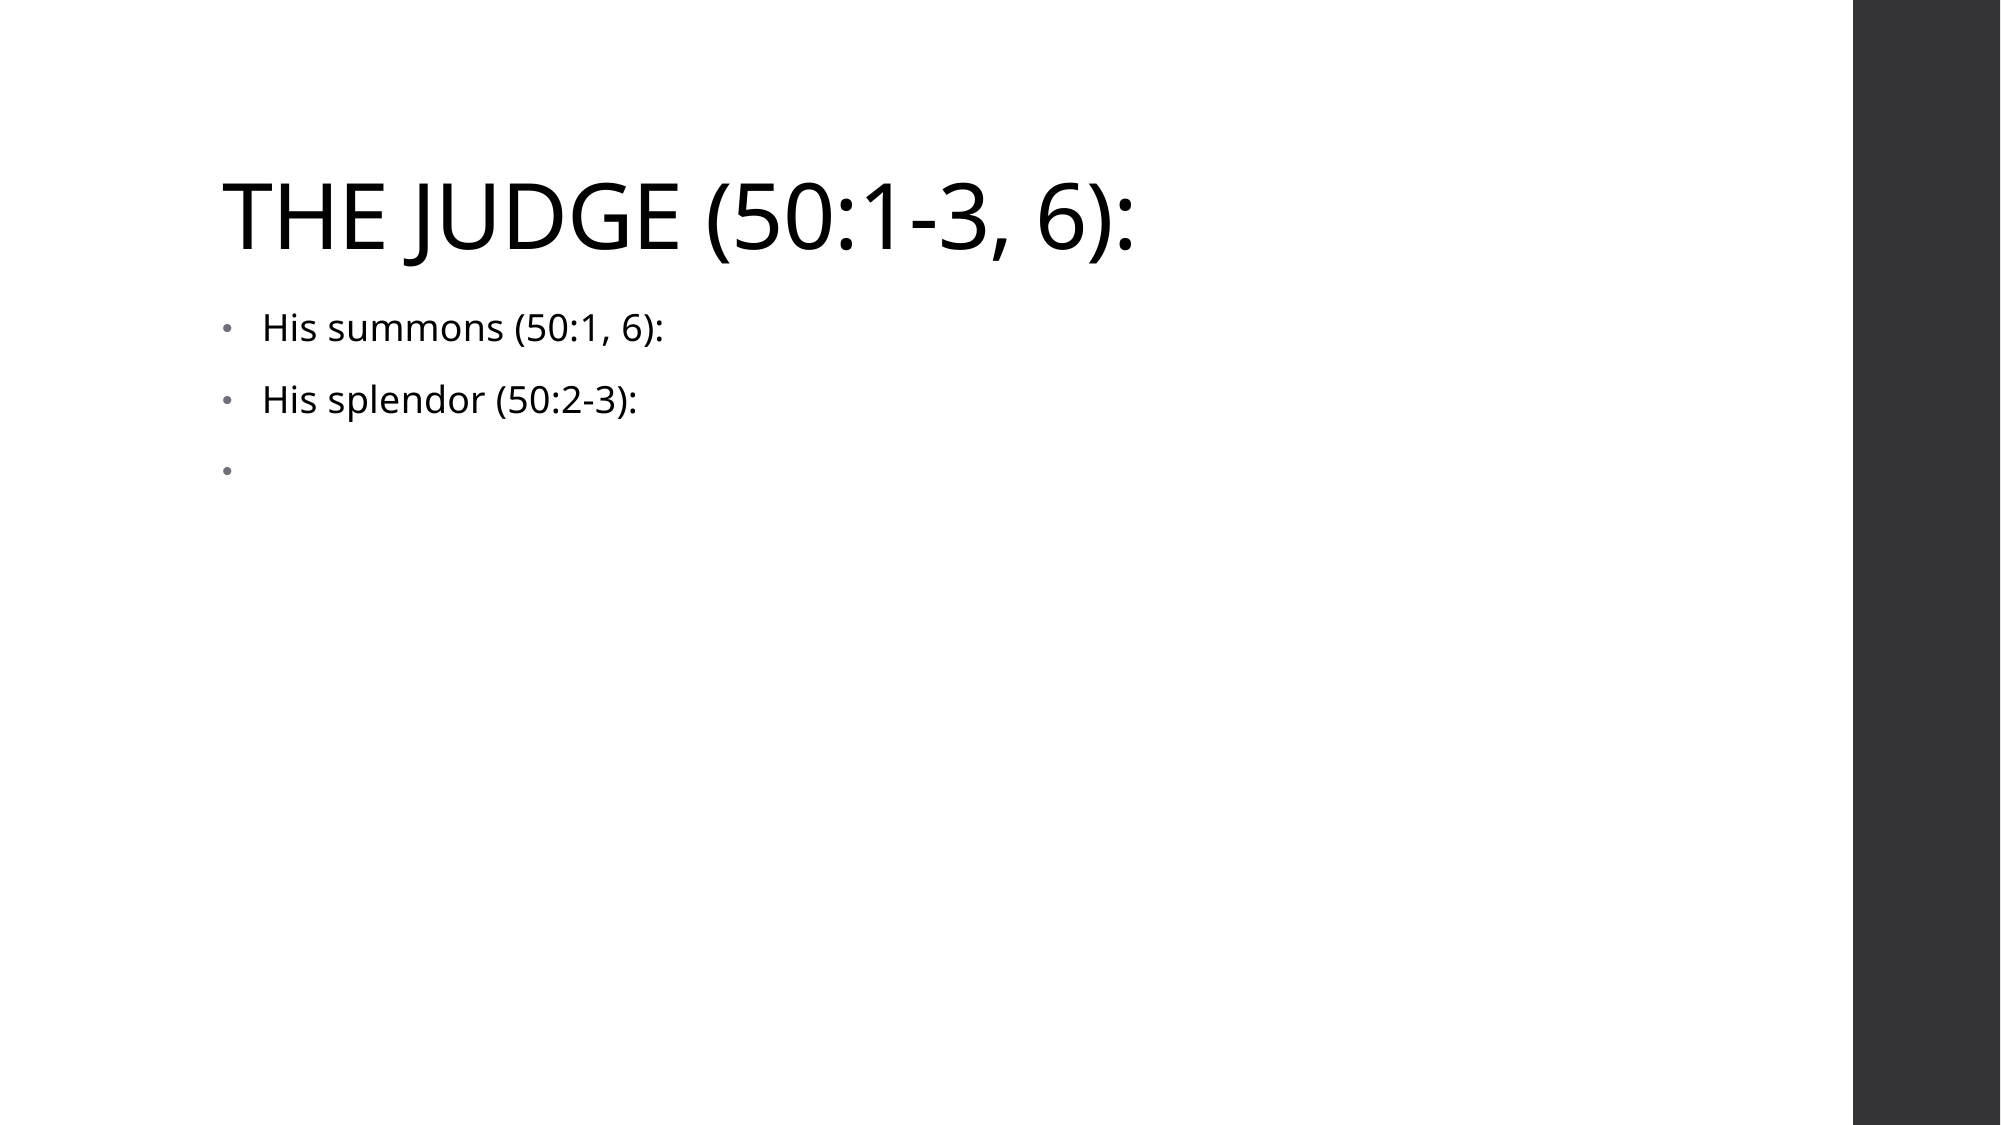

# THE JUDGE (50:1-3, 6):
 His summons (50:1, 6):
 His splendor (50:2-3):